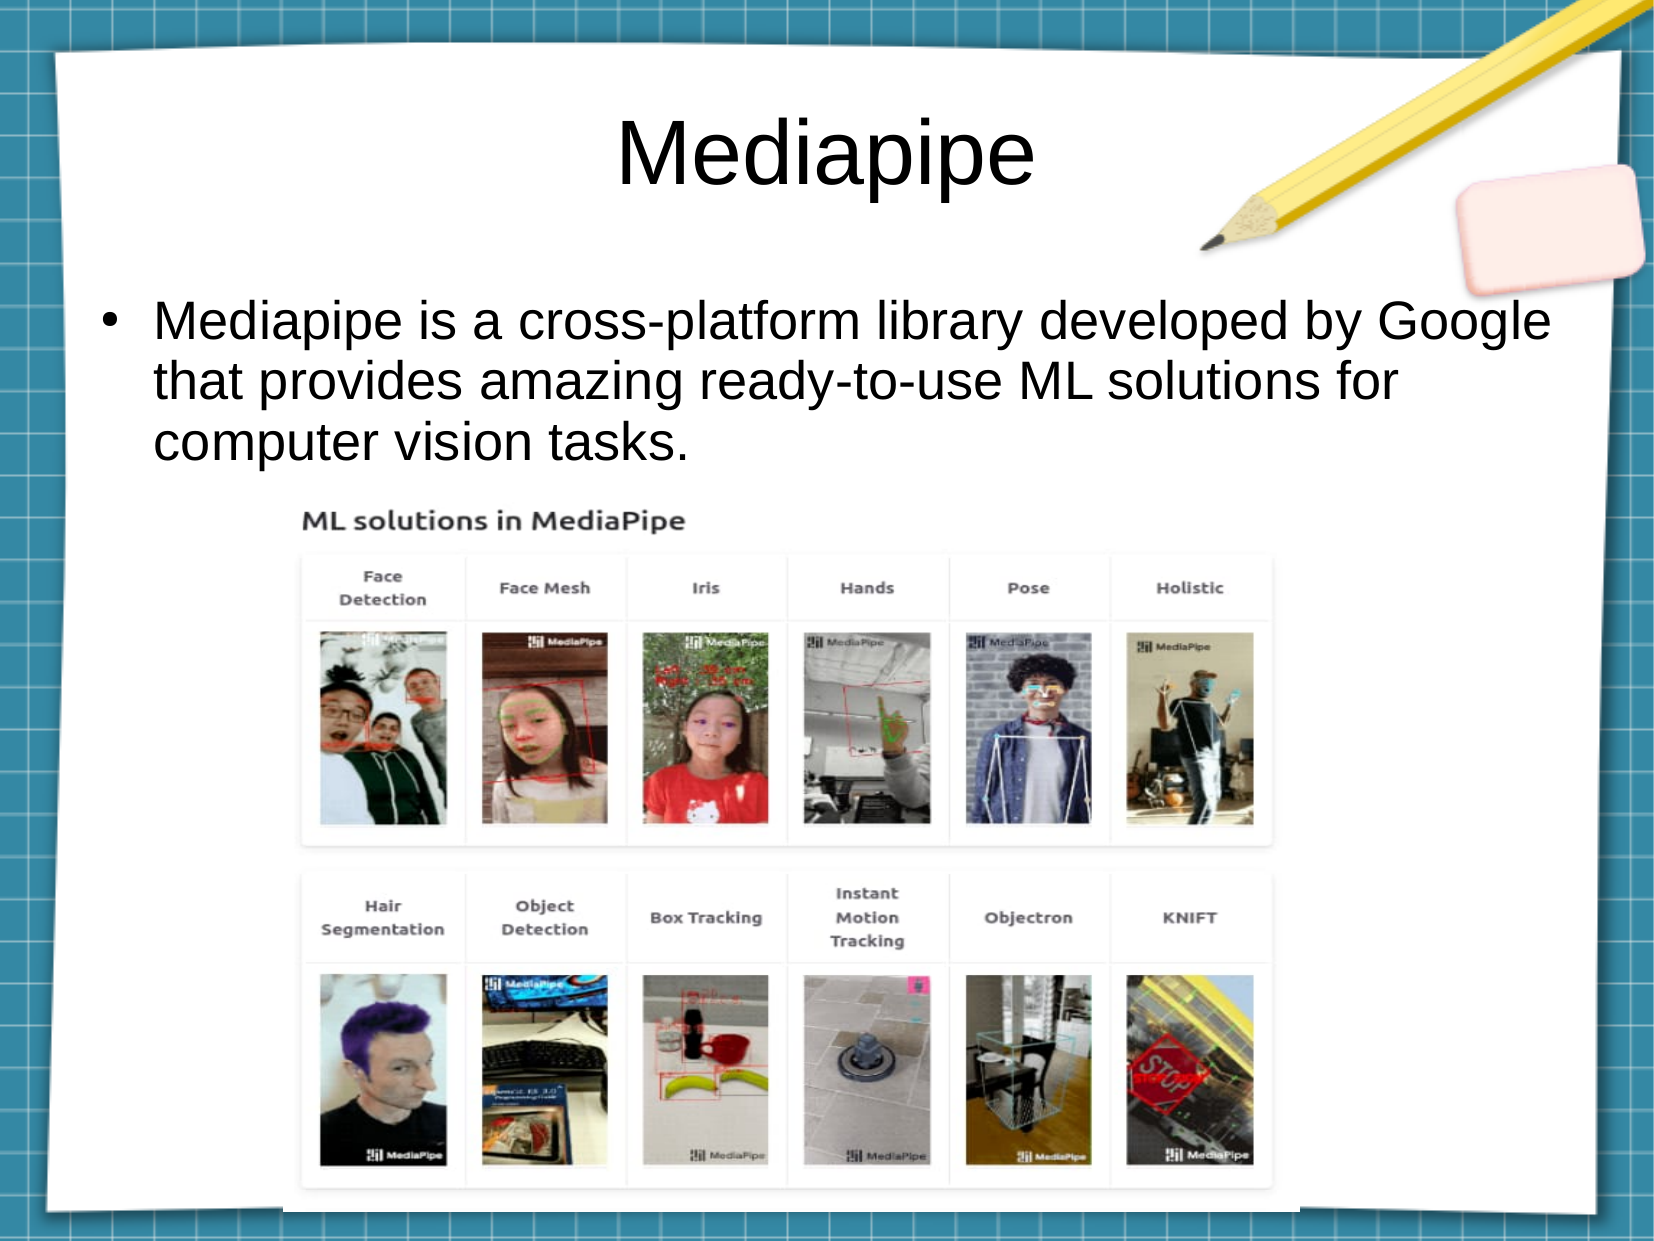

# Mediapipe
Mediapipe is a cross-platform library developed by Google that provides amazing ready-to-use ML solutions for computer vision tasks.